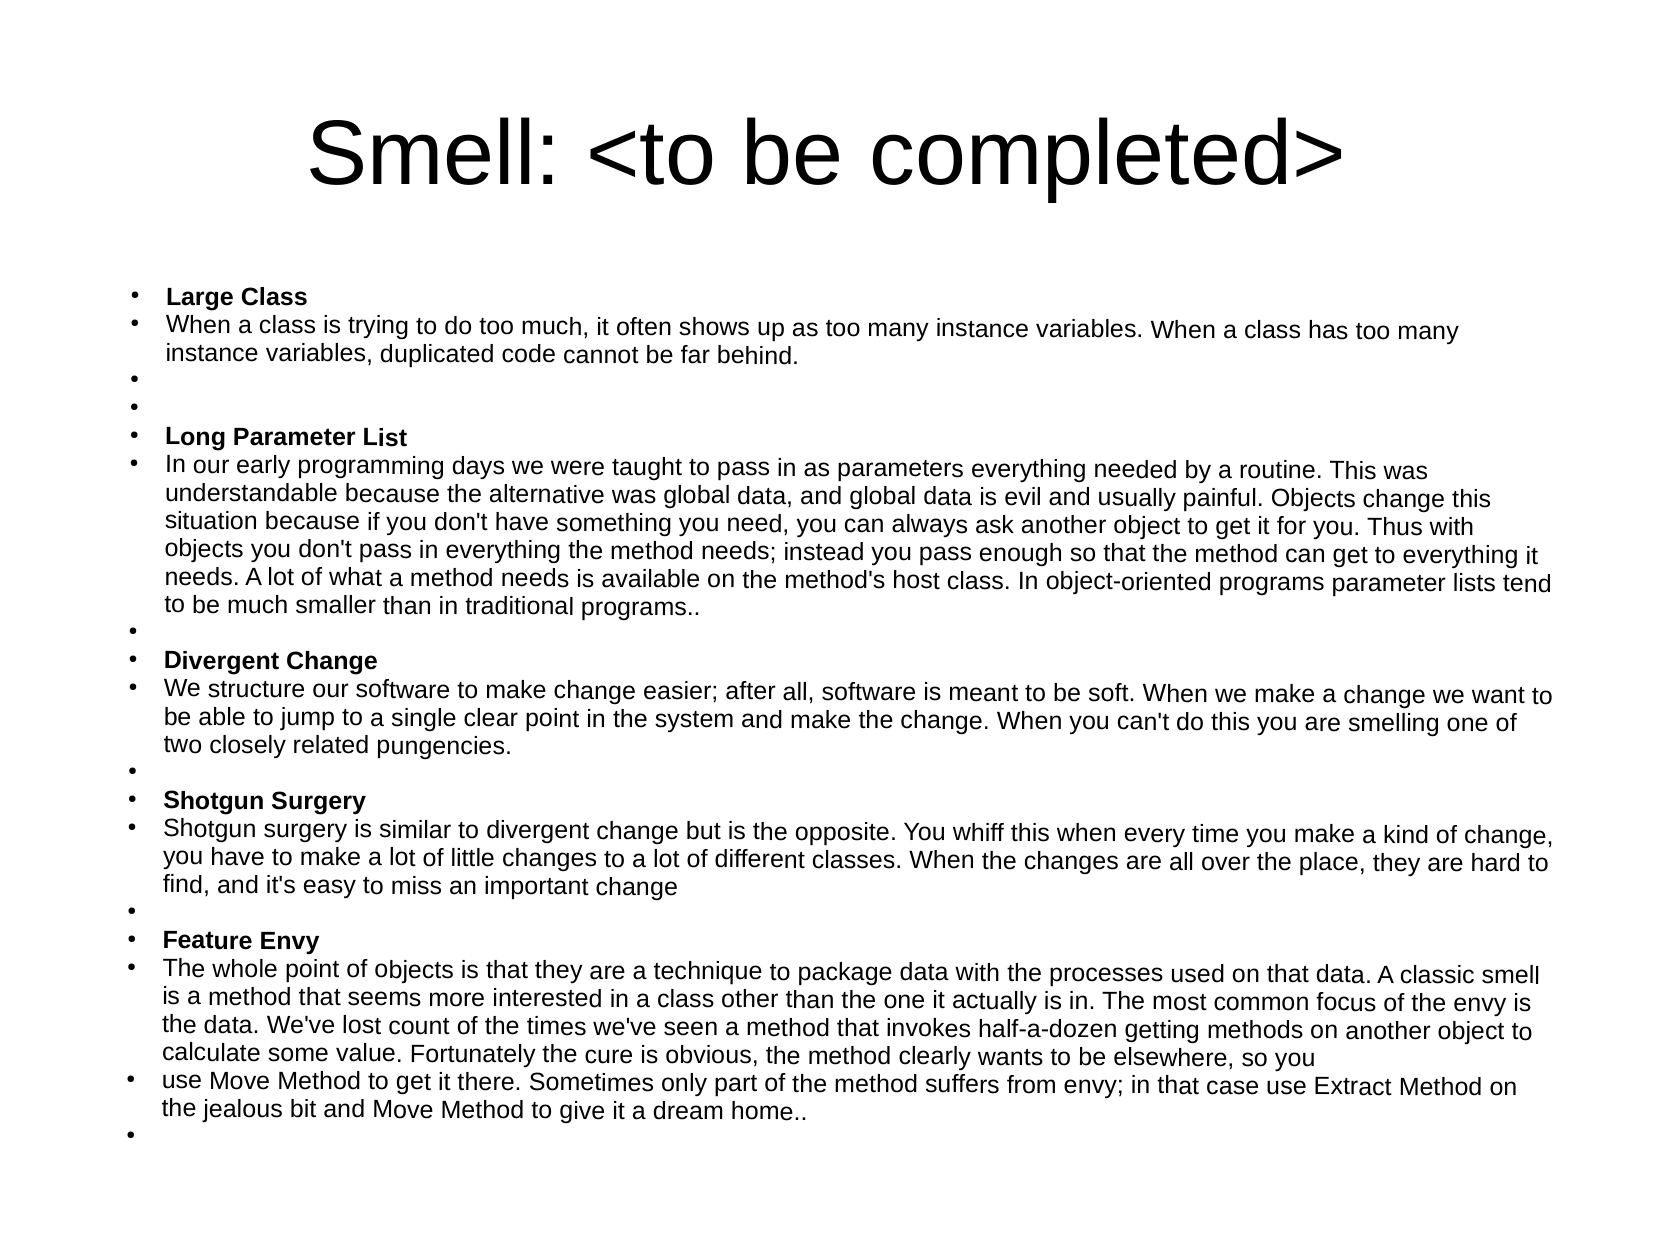

# Smell: <to be completed>
Large Class
When a class is trying to do too much, it often shows up as too many instance variables. When a class has too many instance variables, duplicated code cannot be far behind.
Long Parameter List
In our early programming days we were taught to pass in as parameters everything needed by a routine. This was understandable because the alternative was global data, and global data is evil and usually painful. Objects change this situation because if you don't have something you need, you can always ask another object to get it for you. Thus with objects you don't pass in everything the method needs; instead you pass enough so that the method can get to everything it needs. A lot of what a method needs is available on the method's host class. In object-oriented programs parameter lists tend to be much smaller than in traditional programs..
Divergent Change
We structure our software to make change easier; after all, software is meant to be soft. When we make a change we want to be able to jump to a single clear point in the system and make the change. When you can't do this you are smelling one of two closely related pungencies.
Shotgun Surgery
Shotgun surgery is similar to divergent change but is the opposite. You whiff this when every time you make a kind of change, you have to make a lot of little changes to a lot of different classes. When the changes are all over the place, they are hard to find, and it's easy to miss an important change
Feature Envy
The whole point of objects is that they are a technique to package data with the processes used on that data. A classic smell is a method that seems more interested in a class other than the one it actually is in. The most common focus of the envy is the data. We've lost count of the times we've seen a method that invokes half-a-dozen getting methods on another object to calculate some value. Fortunately the cure is obvious, the method clearly wants to be elsewhere, so you
use Move Method to get it there. Sometimes only part of the method suffers from envy; in that case use Extract Method on the jealous bit and Move Method to give it a dream home..